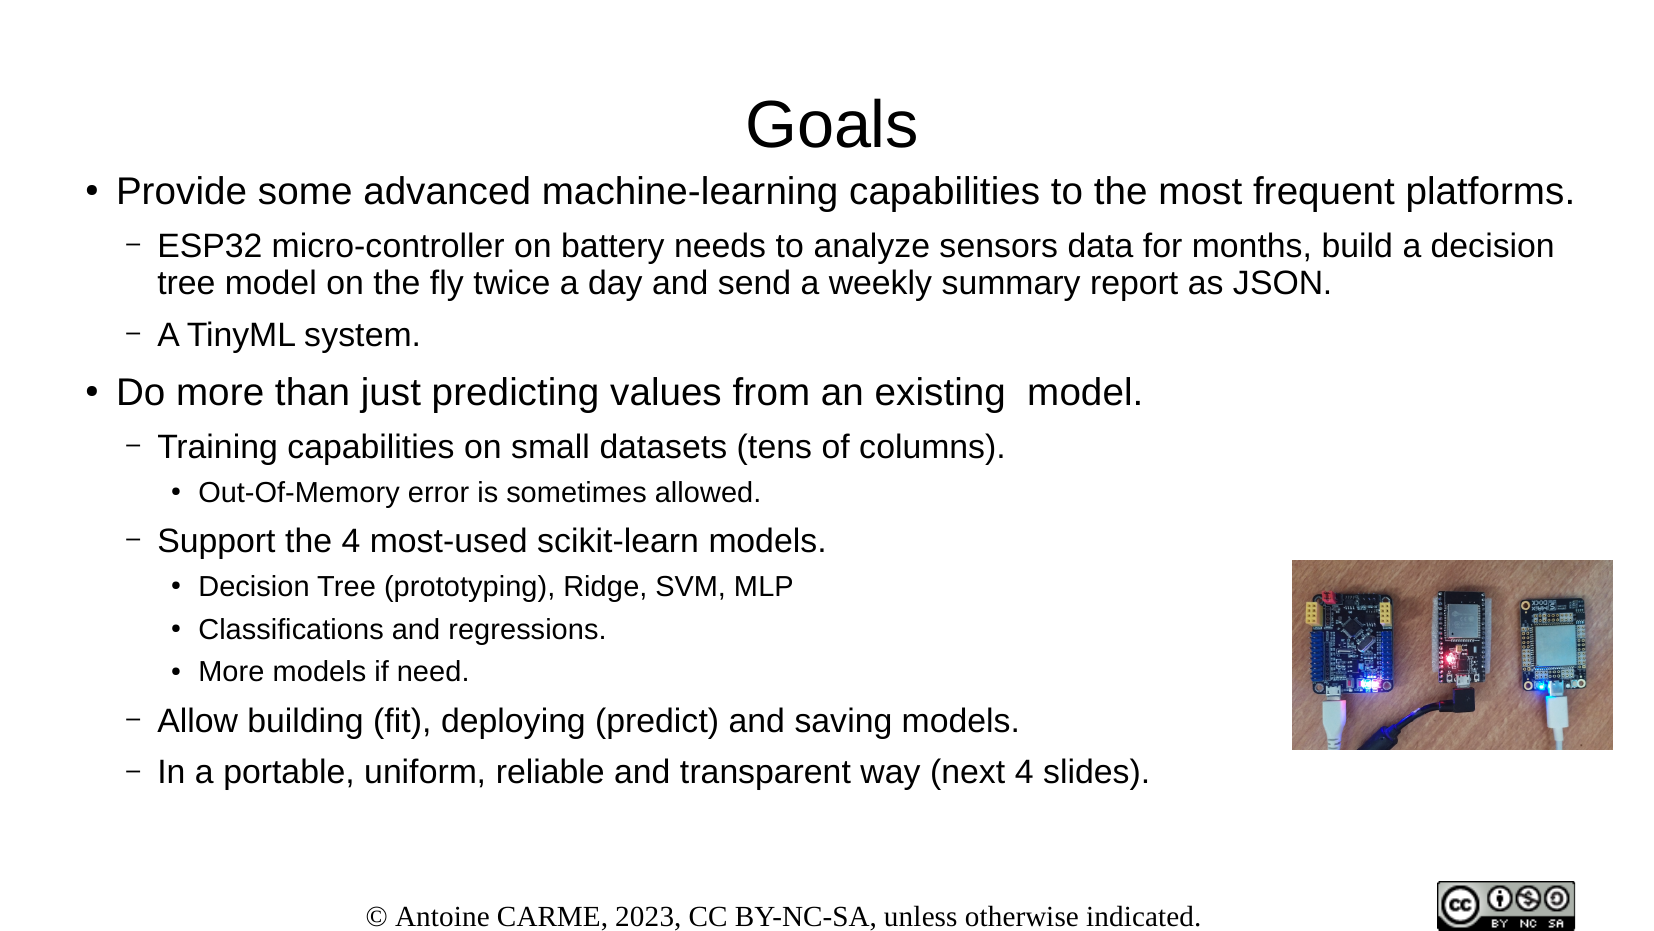

Goals
# Provide some advanced machine-learning capabilities to the most frequent platforms.
ESP32 micro-controller on battery needs to analyze sensors data for months, build a decision tree model on the fly twice a day and send a weekly summary report as JSON.
A TinyML system.
Do more than just predicting values from an existing model.
Training capabilities on small datasets (tens of columns).
Out-Of-Memory error is sometimes allowed.
Support the 4 most-used scikit-learn models.
Decision Tree (prototyping), Ridge, SVM, MLP
Classifications and regressions.
More models if need.
Allow building (fit), deploying (predict) and saving models.
In a portable, uniform, reliable and transparent way (next 4 slides).